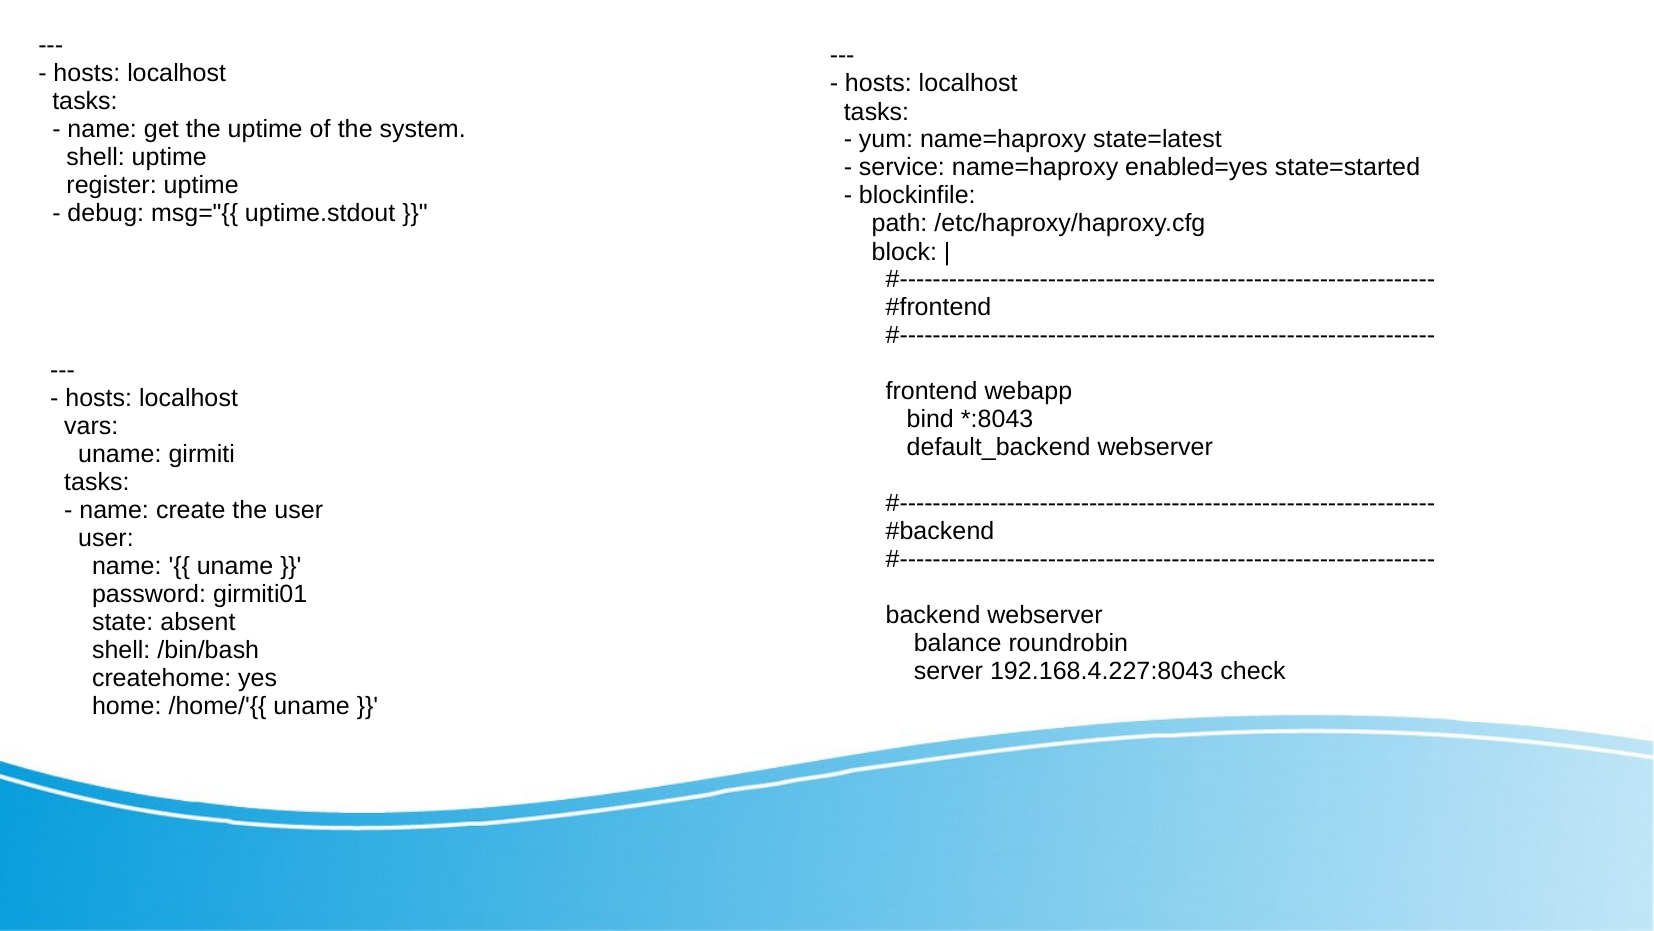

---
- hosts: localhost
 tasks:
 - name: get the uptime of the system.
 shell: uptime
 register: uptime
 - debug: msg="{{ uptime.stdout }}"
---
- hosts: localhost
 tasks:
 - yum: name=haproxy state=latest
 - service: name=haproxy enabled=yes state=started
 - blockinfile:
 path: /etc/haproxy/haproxy.cfg
 block: |
 #-----------------------------------------------------------------
 #frontend
 #-----------------------------------------------------------------
 frontend webapp
 bind *:8043
 default_backend webserver
 #-----------------------------------------------------------------
 #backend
 #-----------------------------------------------------------------
 backend webserver
 balance roundrobin
 server 192.168.4.227:8043 check
---
- hosts: localhost
 vars:
 uname: girmiti
 tasks:
 - name: create the user
 user:
 name: '{{ uname }}'
 password: girmiti01
 state: absent
 shell: /bin/bash
 createhome: yes
 home: /home/'{{ uname }}'